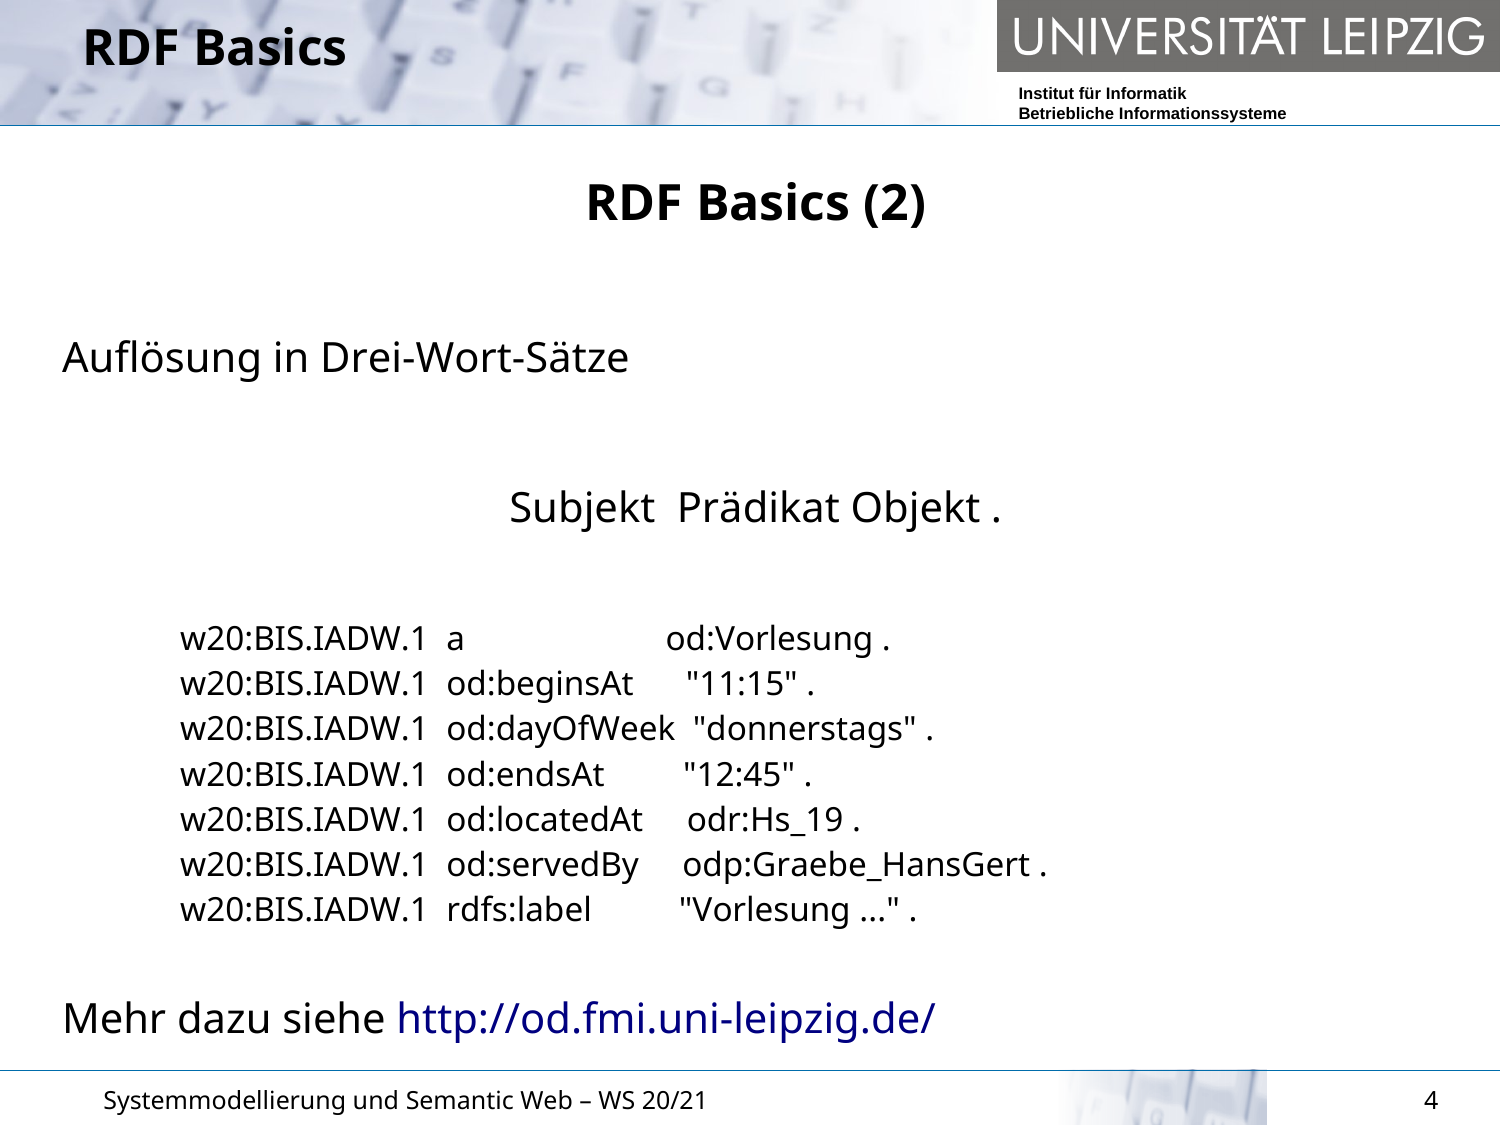

RDF Basics
# RDF Basics (2)
Auflösung in Drei-Wort-Sätze
Subjekt Prädikat Objekt .
w20:BIS.IADW.1 a od:Vorlesung .
w20:BIS.IADW.1 od:beginsAt "11:15" .
w20:BIS.IADW.1 od:dayOfWeek "donnerstags" .
w20:BIS.IADW.1 od:endsAt "12:45" .
w20:BIS.IADW.1 od:locatedAt odr:Hs_19 .
w20:BIS.IADW.1 od:servedBy odp:Graebe_HansGert .
w20:BIS.IADW.1 rdfs:label "Vorlesung ..." .
Mehr dazu siehe http://od.fmi.uni-leipzig.de/
Systemmodellierung und Semantic Web – WS 20/21
4